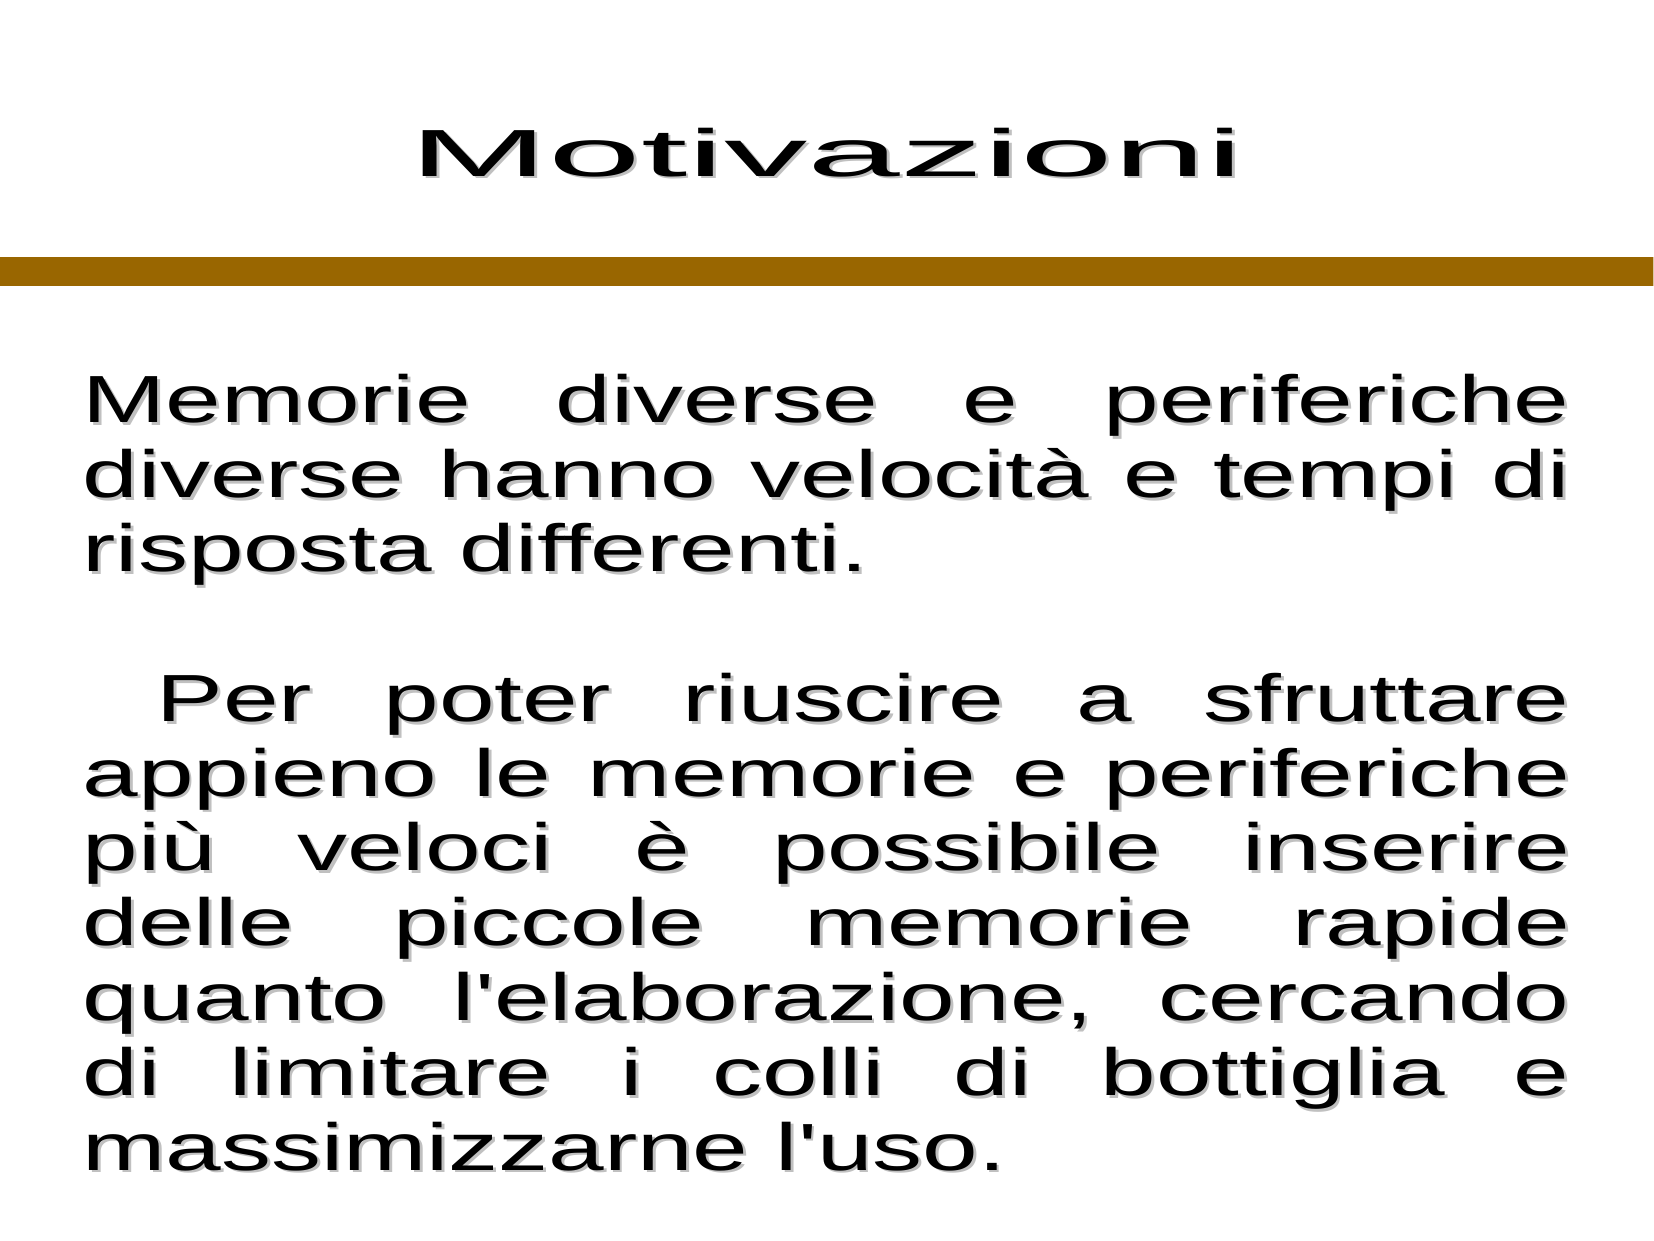

# Motivazioni
Memorie diverse e periferiche diverse hanno velocità e tempi di risposta differenti.
	Per poter riuscire a sfruttare appieno le memorie e periferiche più veloci è possibile inserire delle piccole memorie rapide quanto l'elaborazione, cercando di limitare i colli di bottiglia e massimizzarne l'uso.